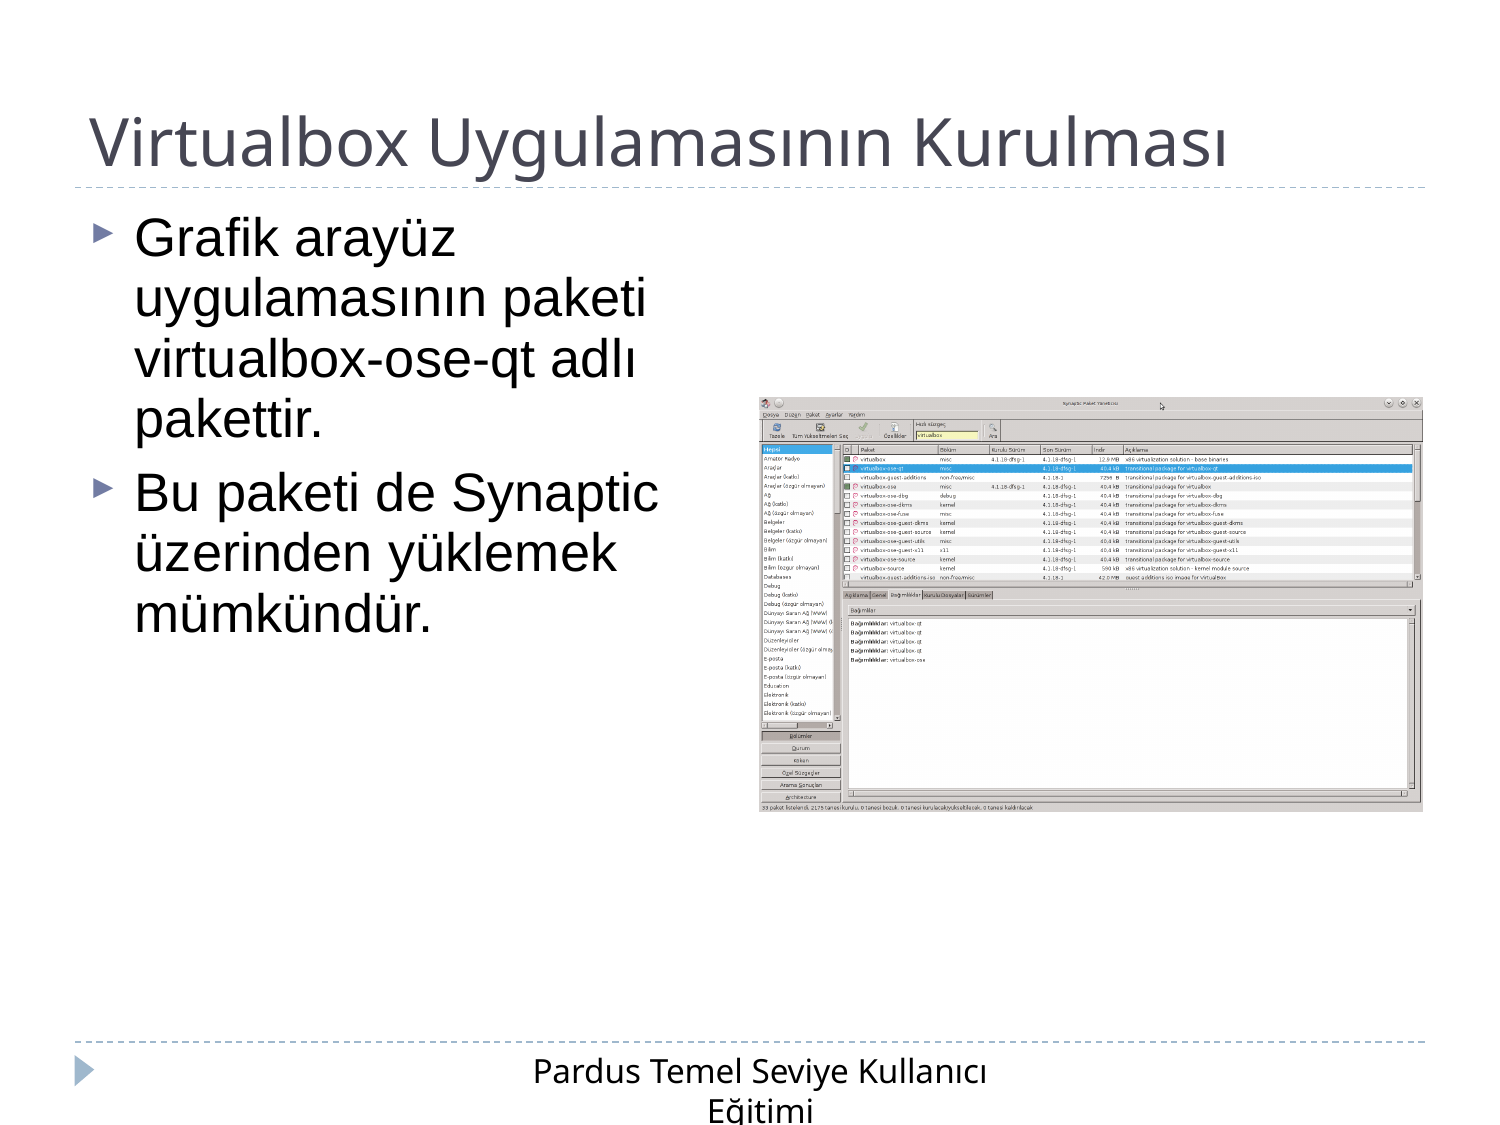

# Virtualbox Uygulamasının Kurulması
Grafik arayüz uygulamasının paketi virtualbox-ose-qt adlı pakettir.
Bu paketi de Synaptic üzerinden yüklemek mümkündür.